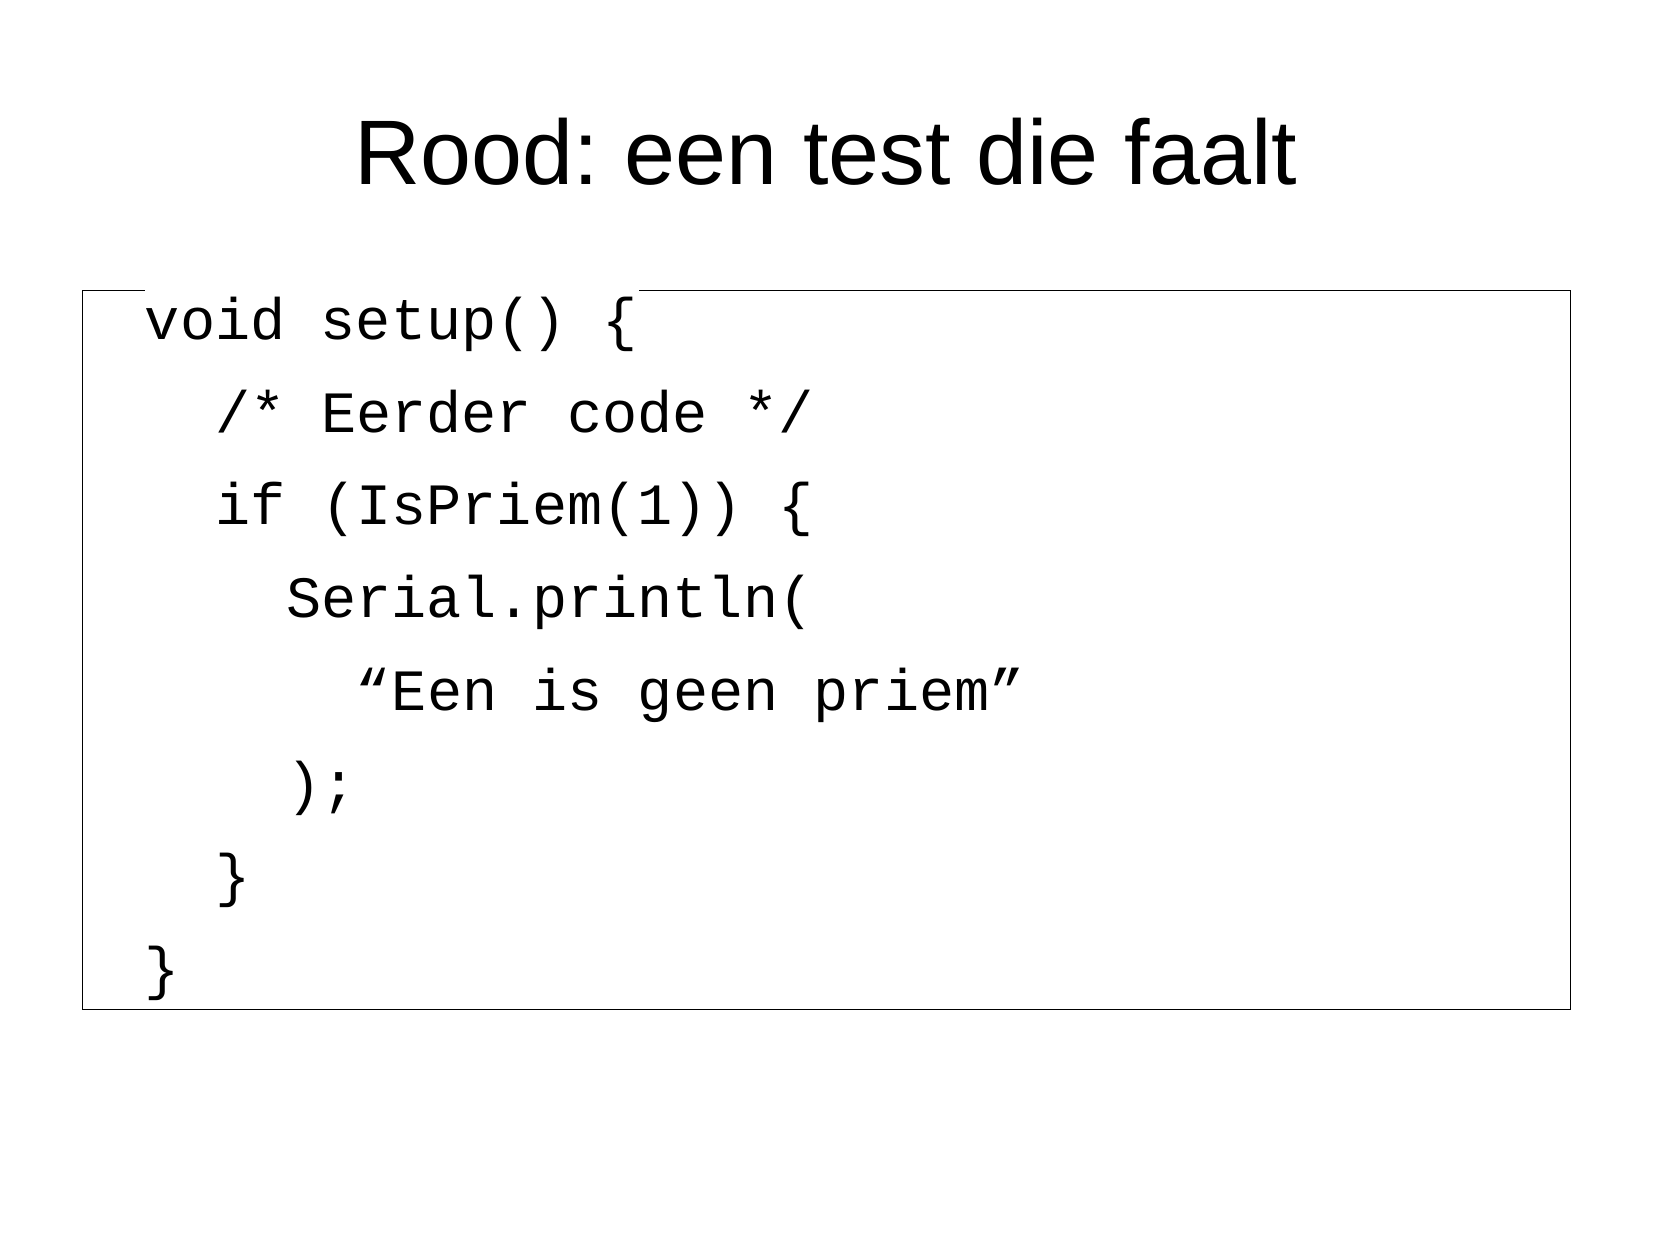

# Rood: een test die faalt
void setup() {
 /* Eerder code */
 if (IsPriem(1)) {
 Serial.println(
 “Een is geen priem”
 );
 }
}